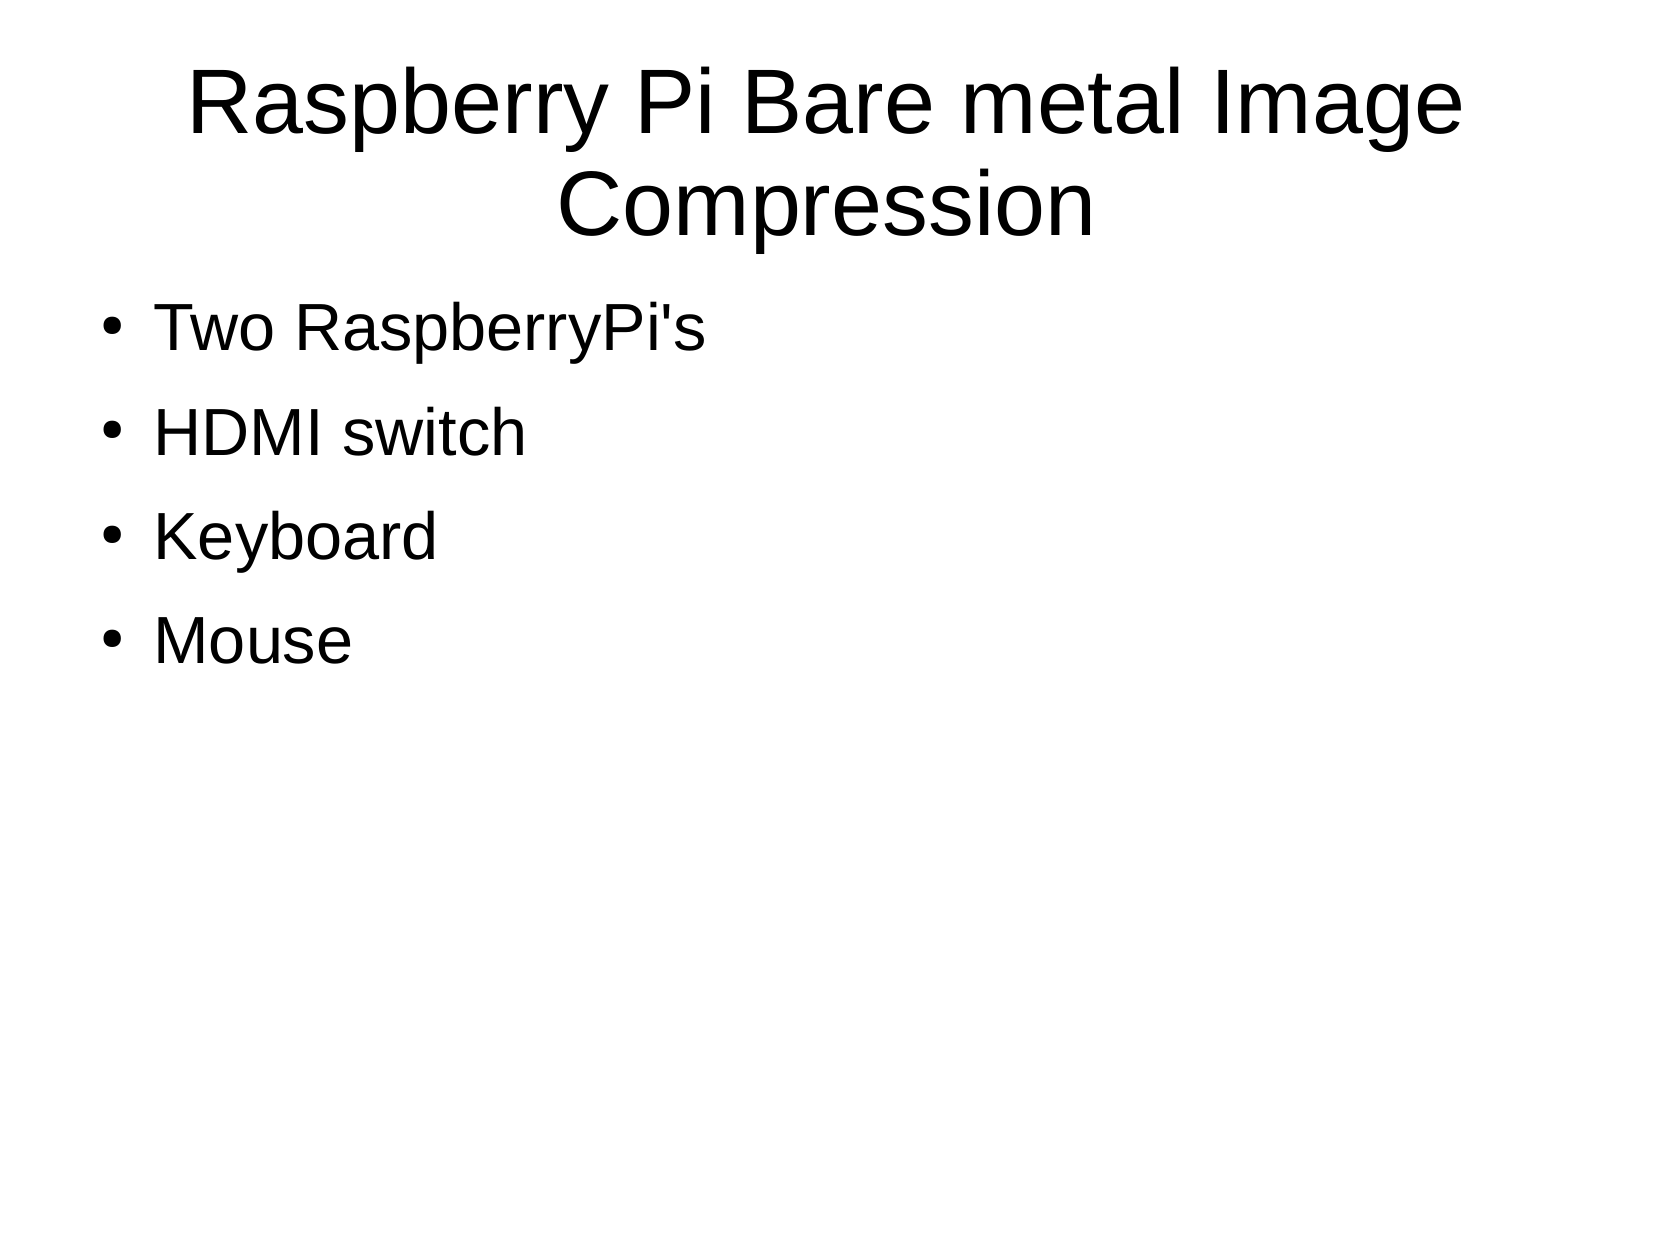

# Raspberry Pi Bare metal Image Compression
Two RaspberryPi's
HDMI switch
Keyboard
Mouse